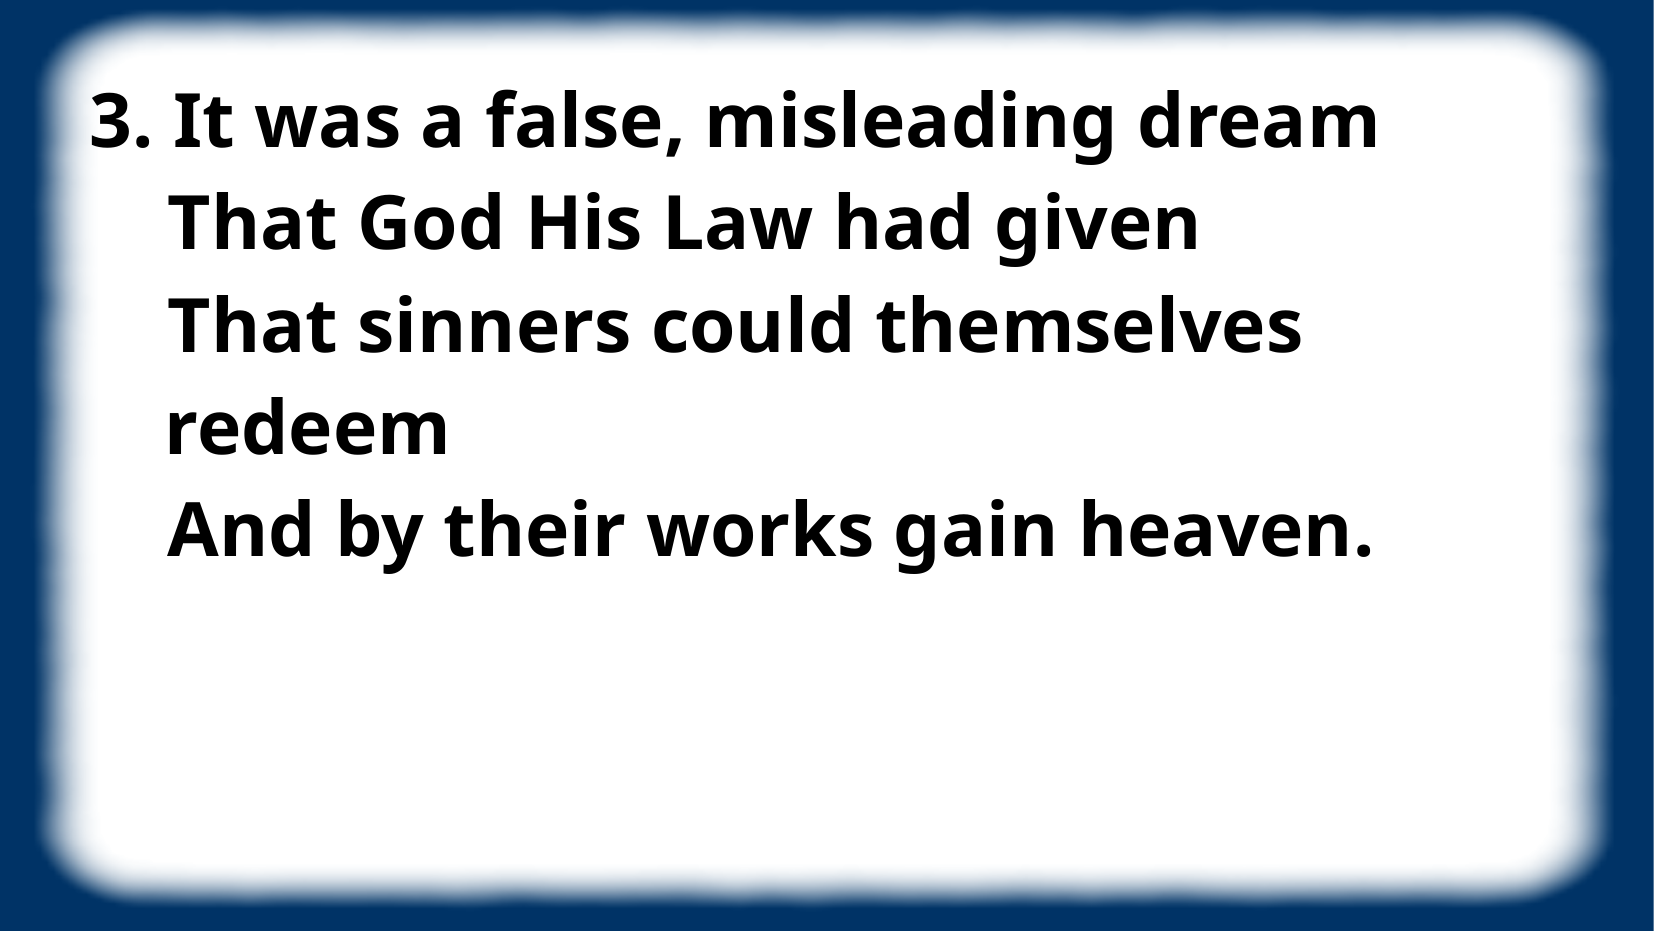

3. It was a false, misleading dream
 That God His Law had given
 That sinners could themselves redeem
 And by their works gain heaven.